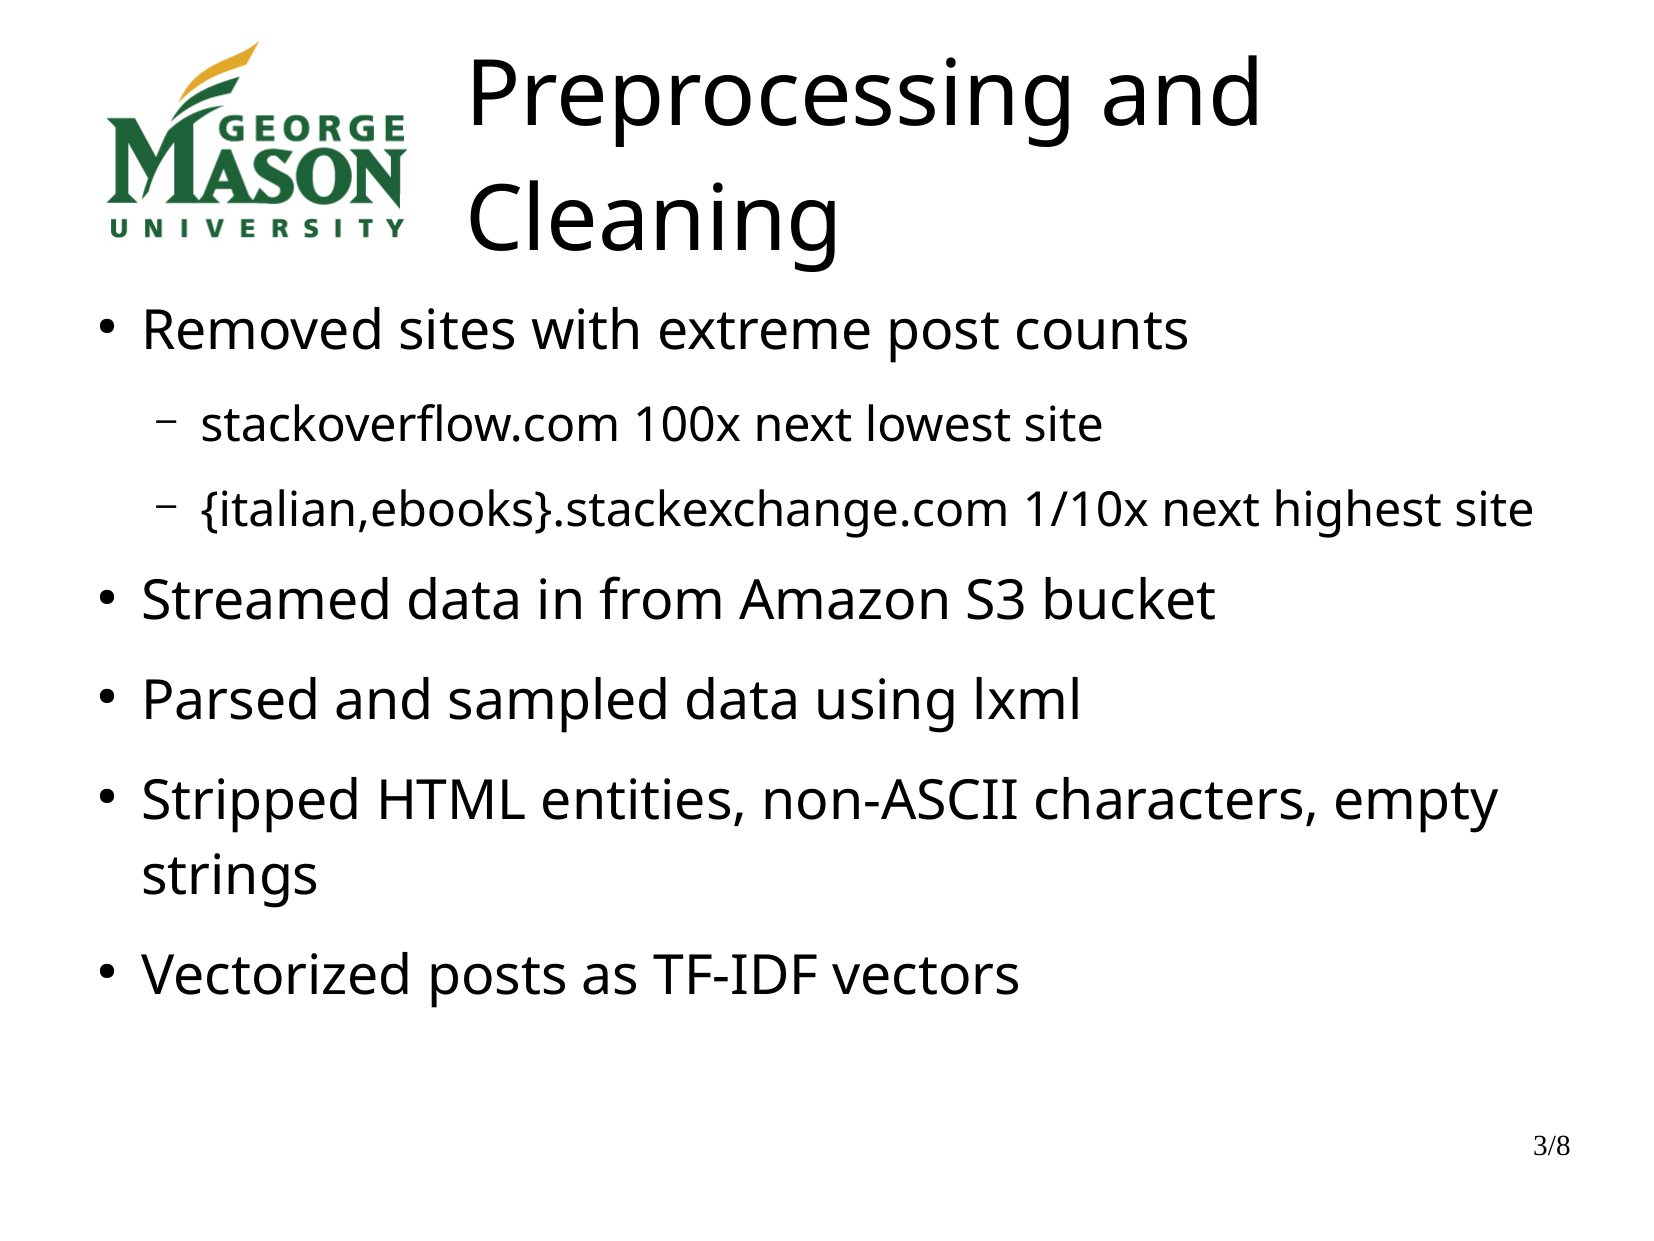

# Preprocessing and Cleaning
Removed sites with extreme post counts
stackoverflow.com 100x next lowest site
{italian,ebooks}.stackexchange.com 1/10x next highest site
Streamed data in from Amazon S3 bucket
Parsed and sampled data using lxml
Stripped HTML entities, non-ASCII characters, empty strings
Vectorized posts as TF-IDF vectors
3